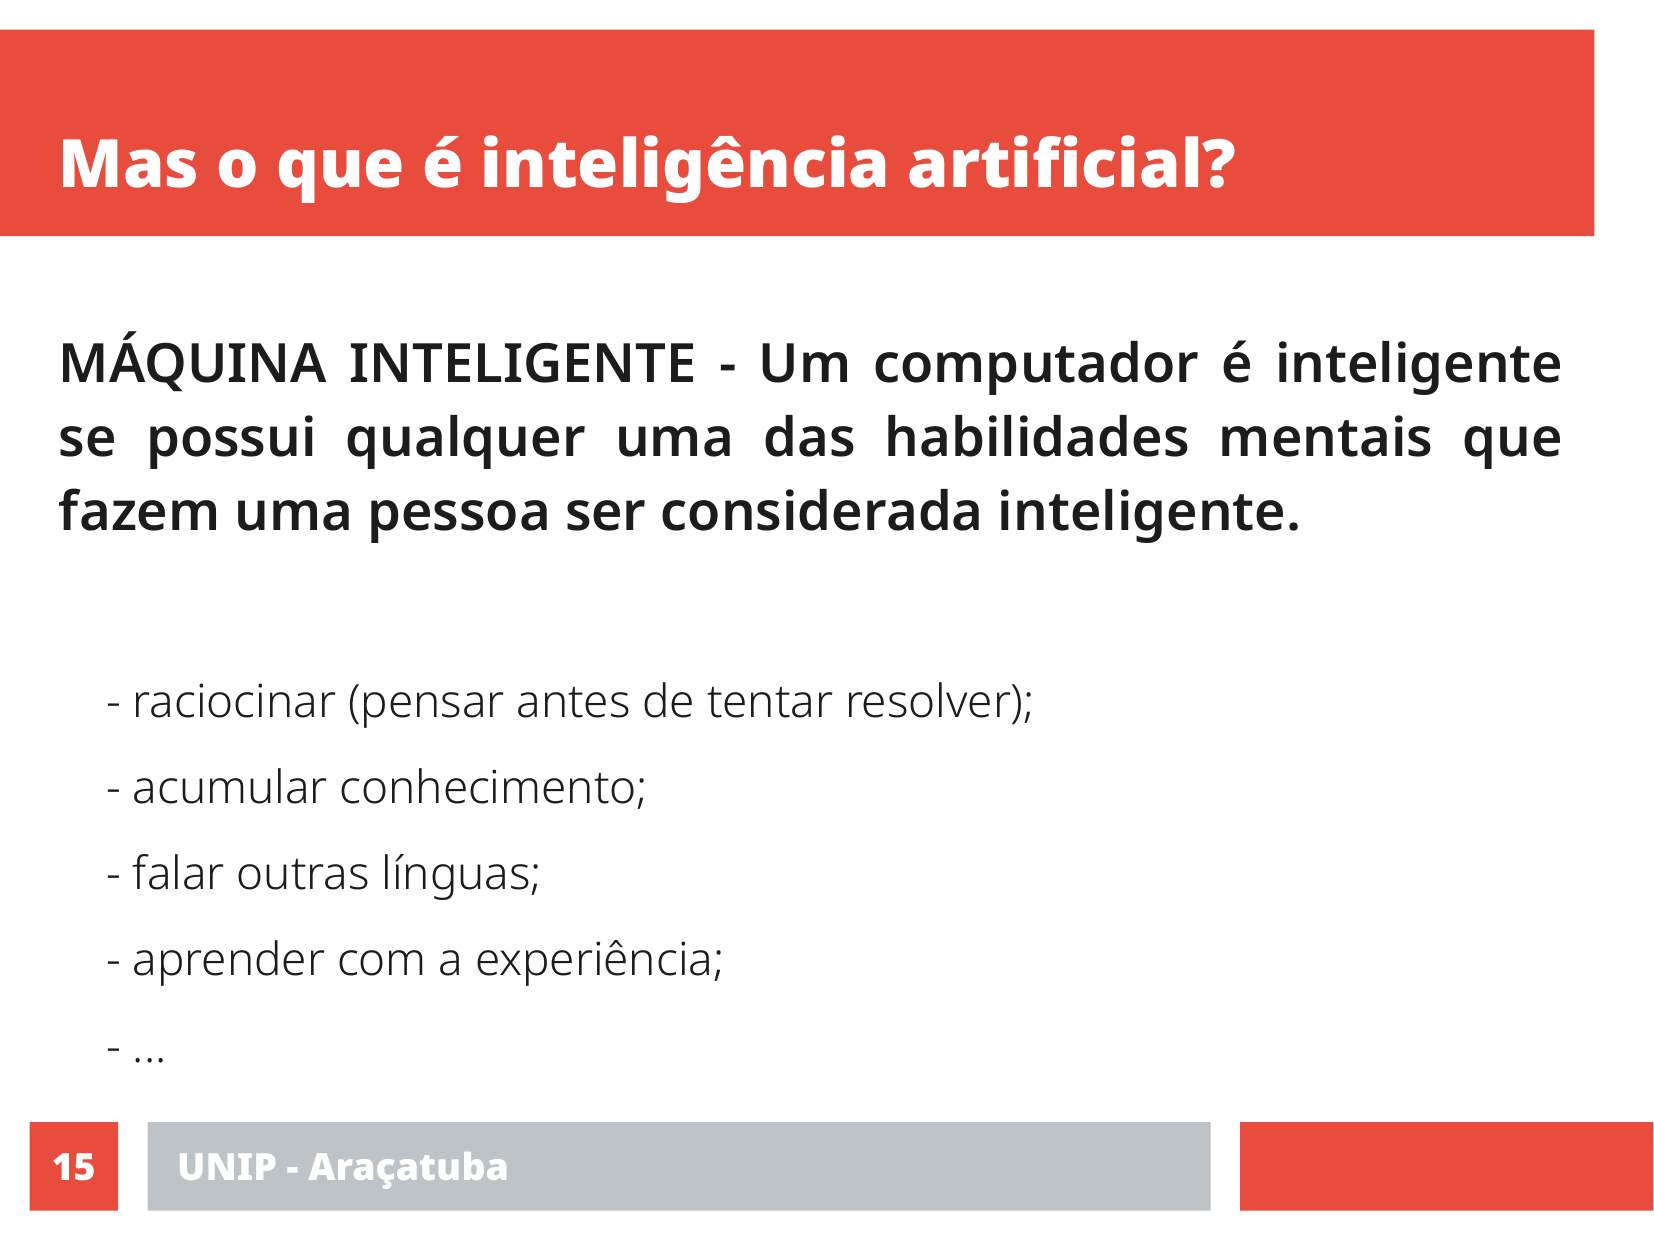

#
Mas o que é inteligência artificial?
MÁQUINA INTELIGENTE - Um computador é inteligente se possui qualquer uma das habilidades mentais que fazem uma pessoa ser considerada inteligente.
- raciocinar (pensar antes de tentar resolver);
- acumular conhecimento;
- falar outras línguas;
- aprender com a experiência;
- ...
15
UNIP - Araçatuba